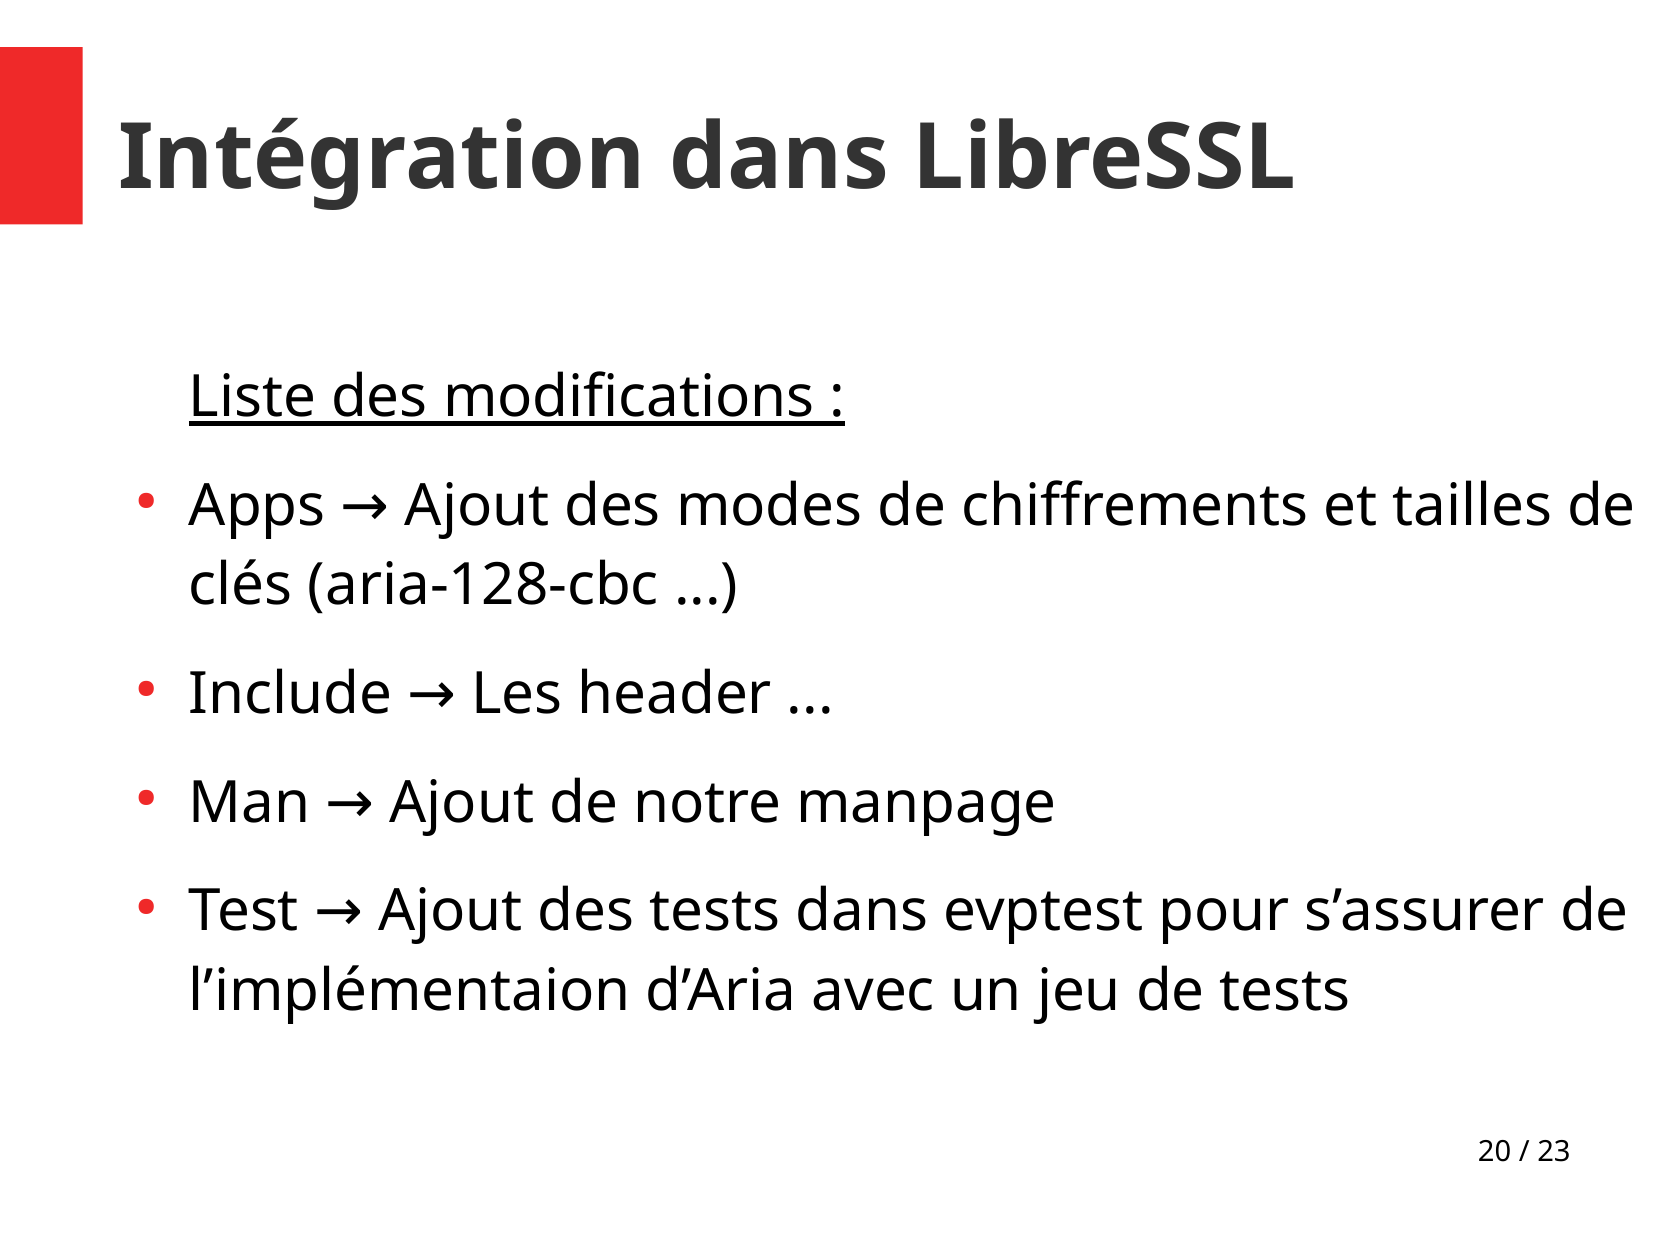

# Intégration dans LibreSSL
Liste des modifications :
Apps → Ajout des modes de chiffrements et tailles de clés (aria-128-cbc ...)
Include → Les header ...
Man → Ajout de notre manpage
Test → Ajout des tests dans evptest pour s’assurer de l’implémentaion d’Aria avec un jeu de tests
20